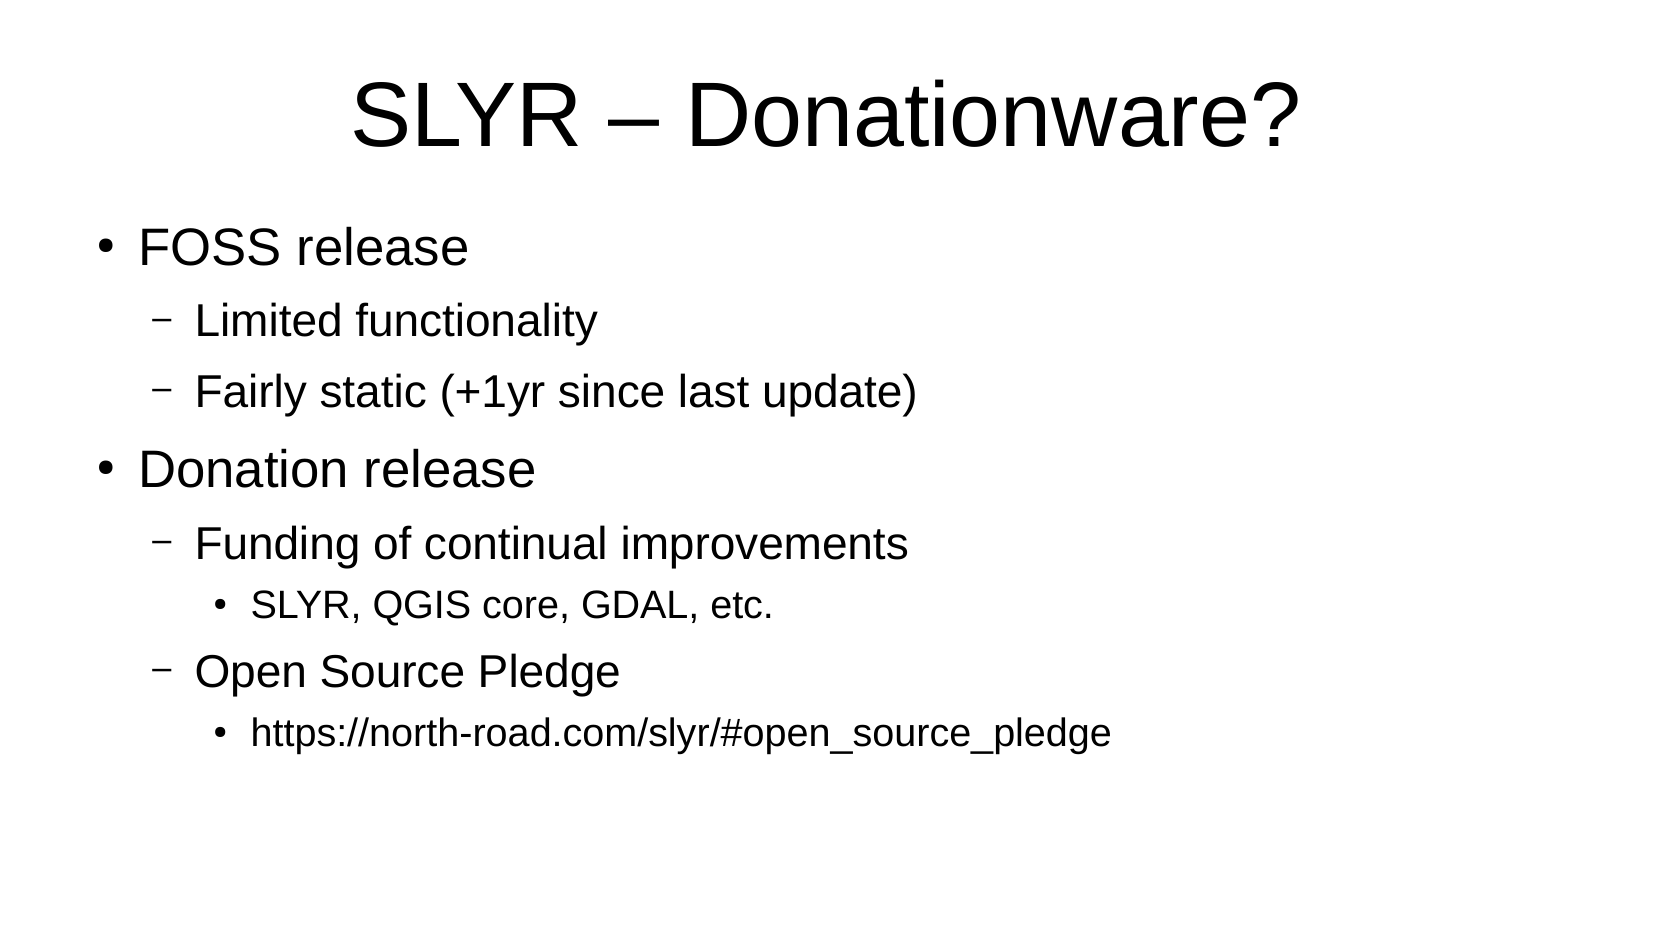

# SLYR – Donationware?
FOSS release
Limited functionality
Fairly static (+1yr since last update)
Donation release
Funding of continual improvements
SLYR, QGIS core, GDAL, etc.
Open Source Pledge
https://north-road.com/slyr/#open_source_pledge